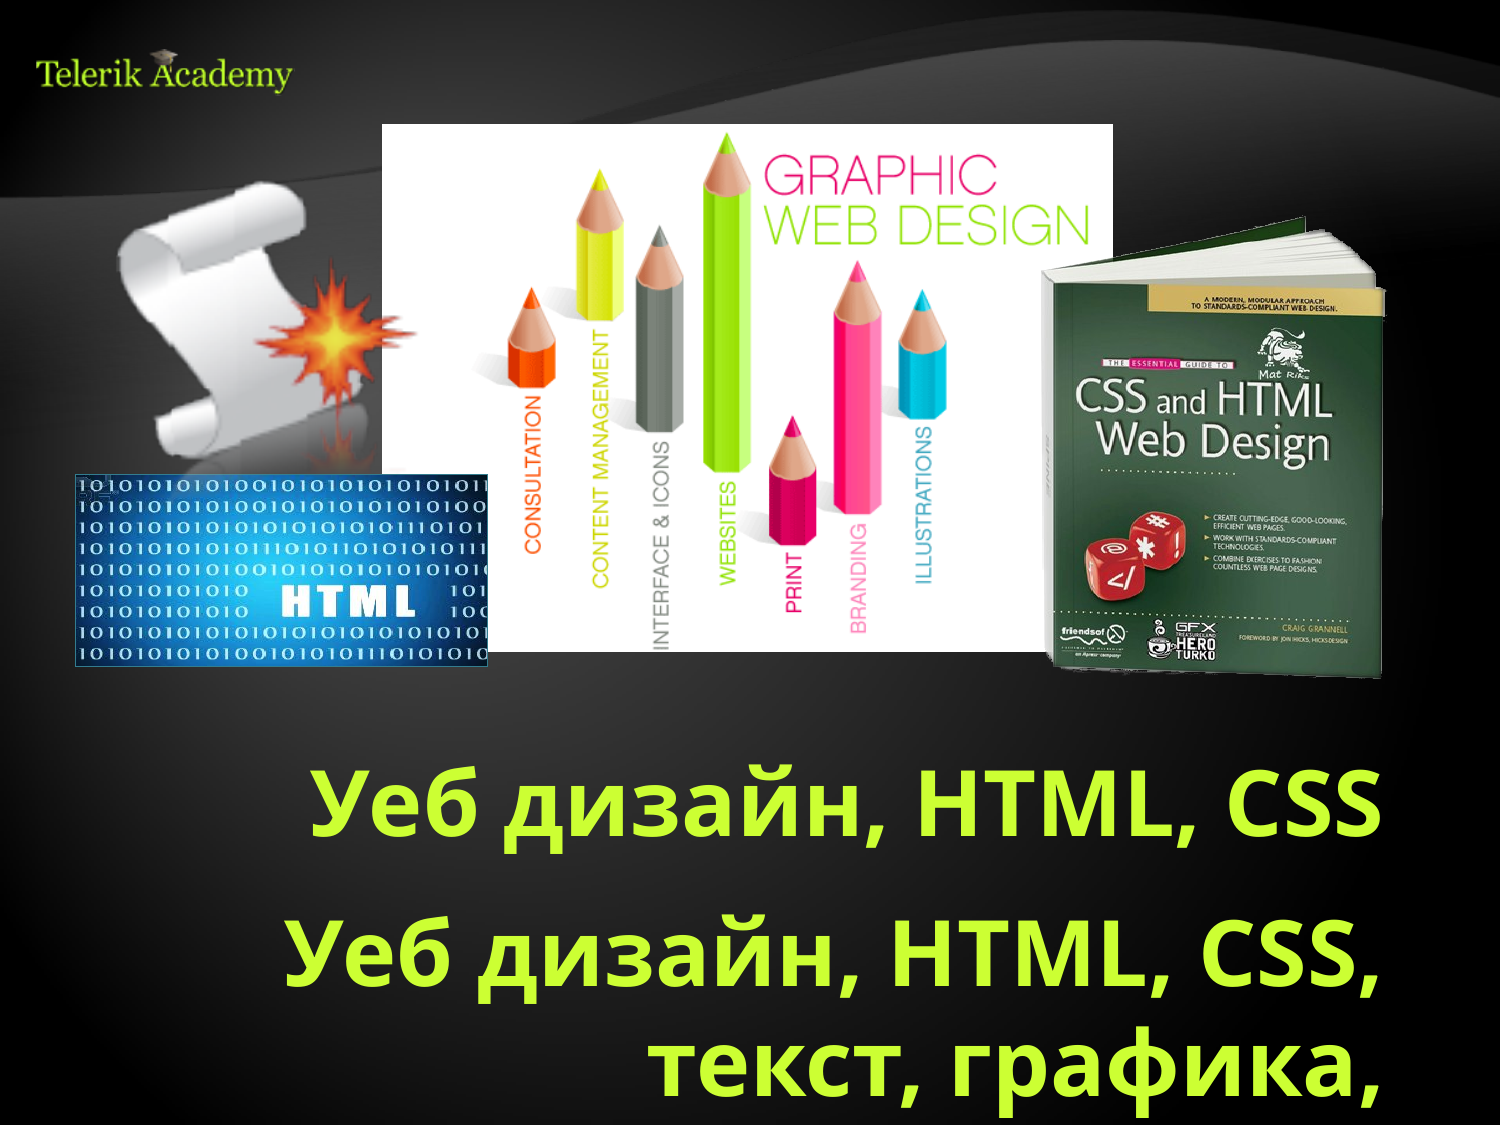

# Уеб дизайн, HTML, CSS
Уеб дизайн, HTML, CSS, текст, графика, препратки, таблици, формуляри, …